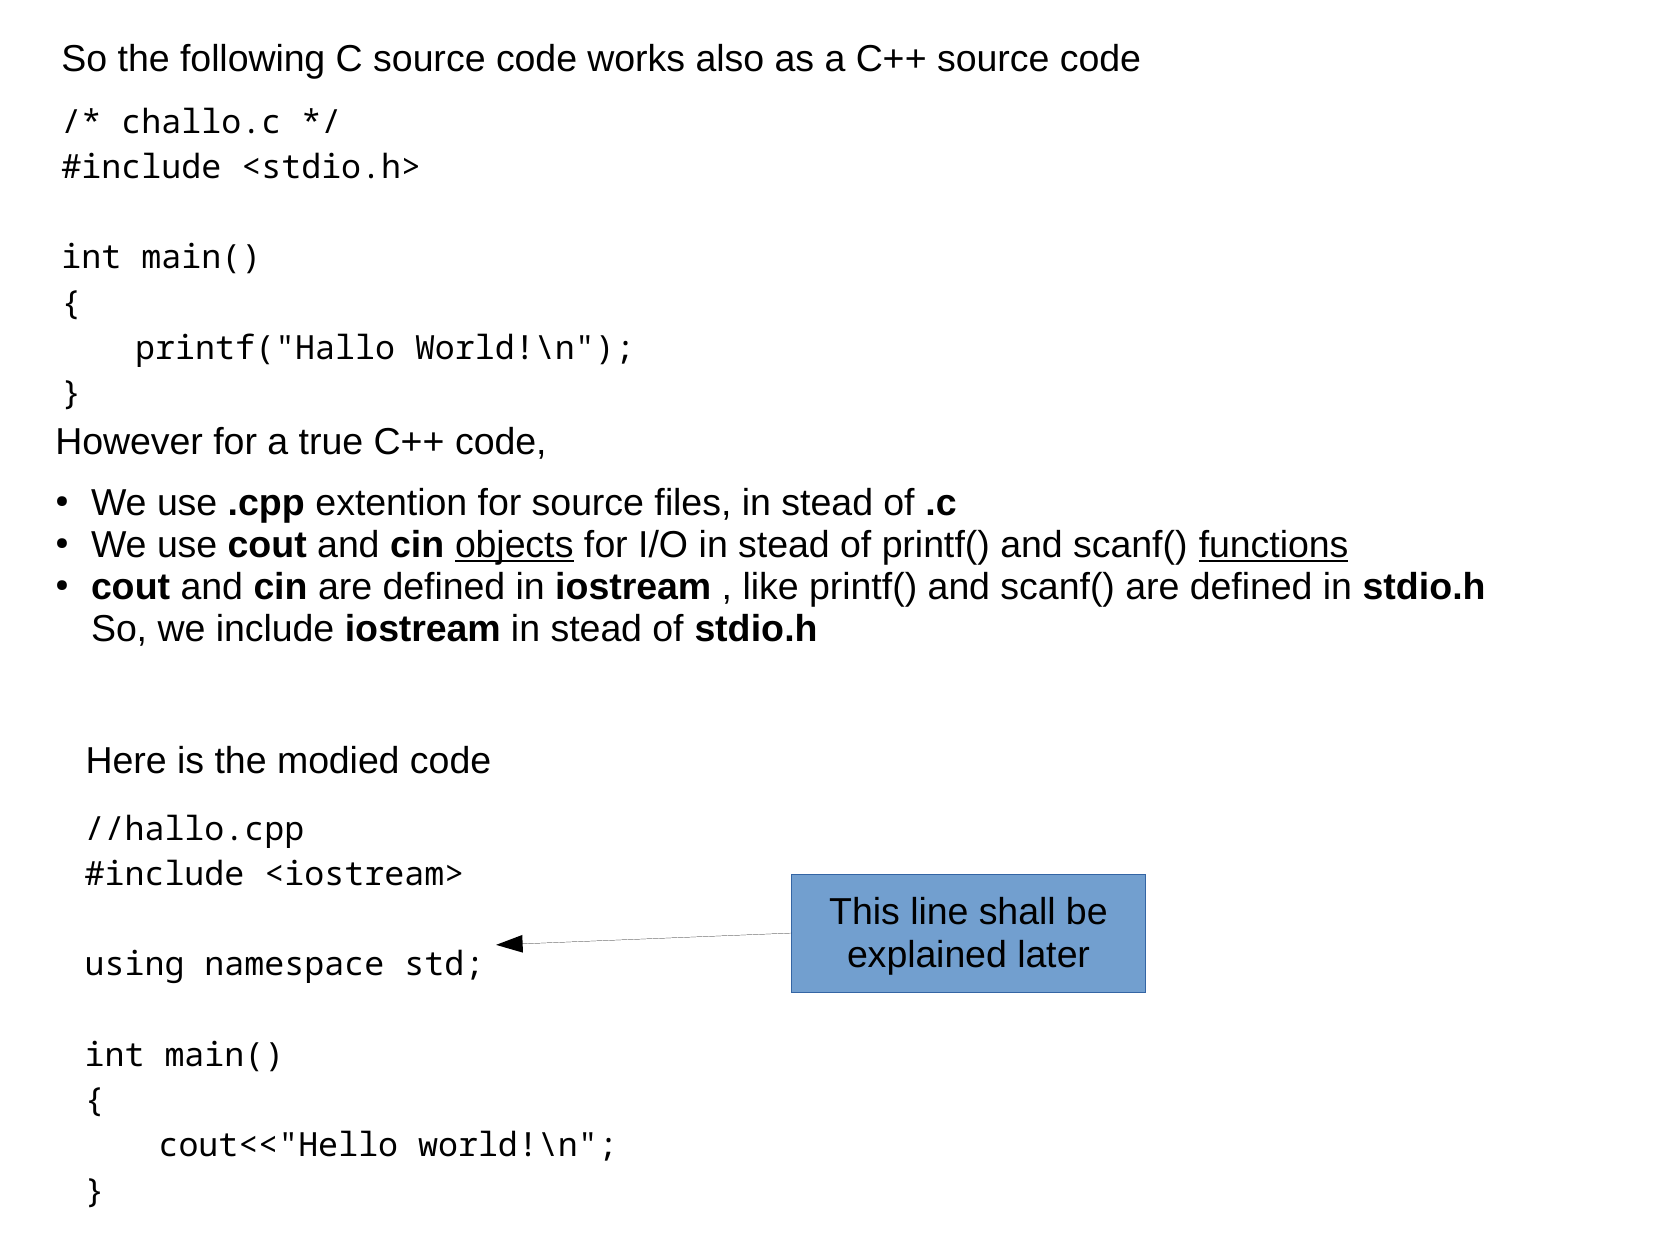

So the following C source code works also as a C++ source code
/* challo.c */
#include <stdio.h>
int main()
{
	printf("Hallo World!\n");
}
However for a true C++ code,
We use .cpp extention for source files, in stead of .c
We use cout and cin objects for I/O in stead of printf() and scanf() functions
cout and cin are defined in iostream , like printf() and scanf() are defined in stdio.h
So, we include iostream in stead of stdio.h
Here is the modied code
//hallo.cpp
#include <iostream>
using namespace std;
int main()
{
	cout<<"Hello world!\n";
}
This line shall be
explained later